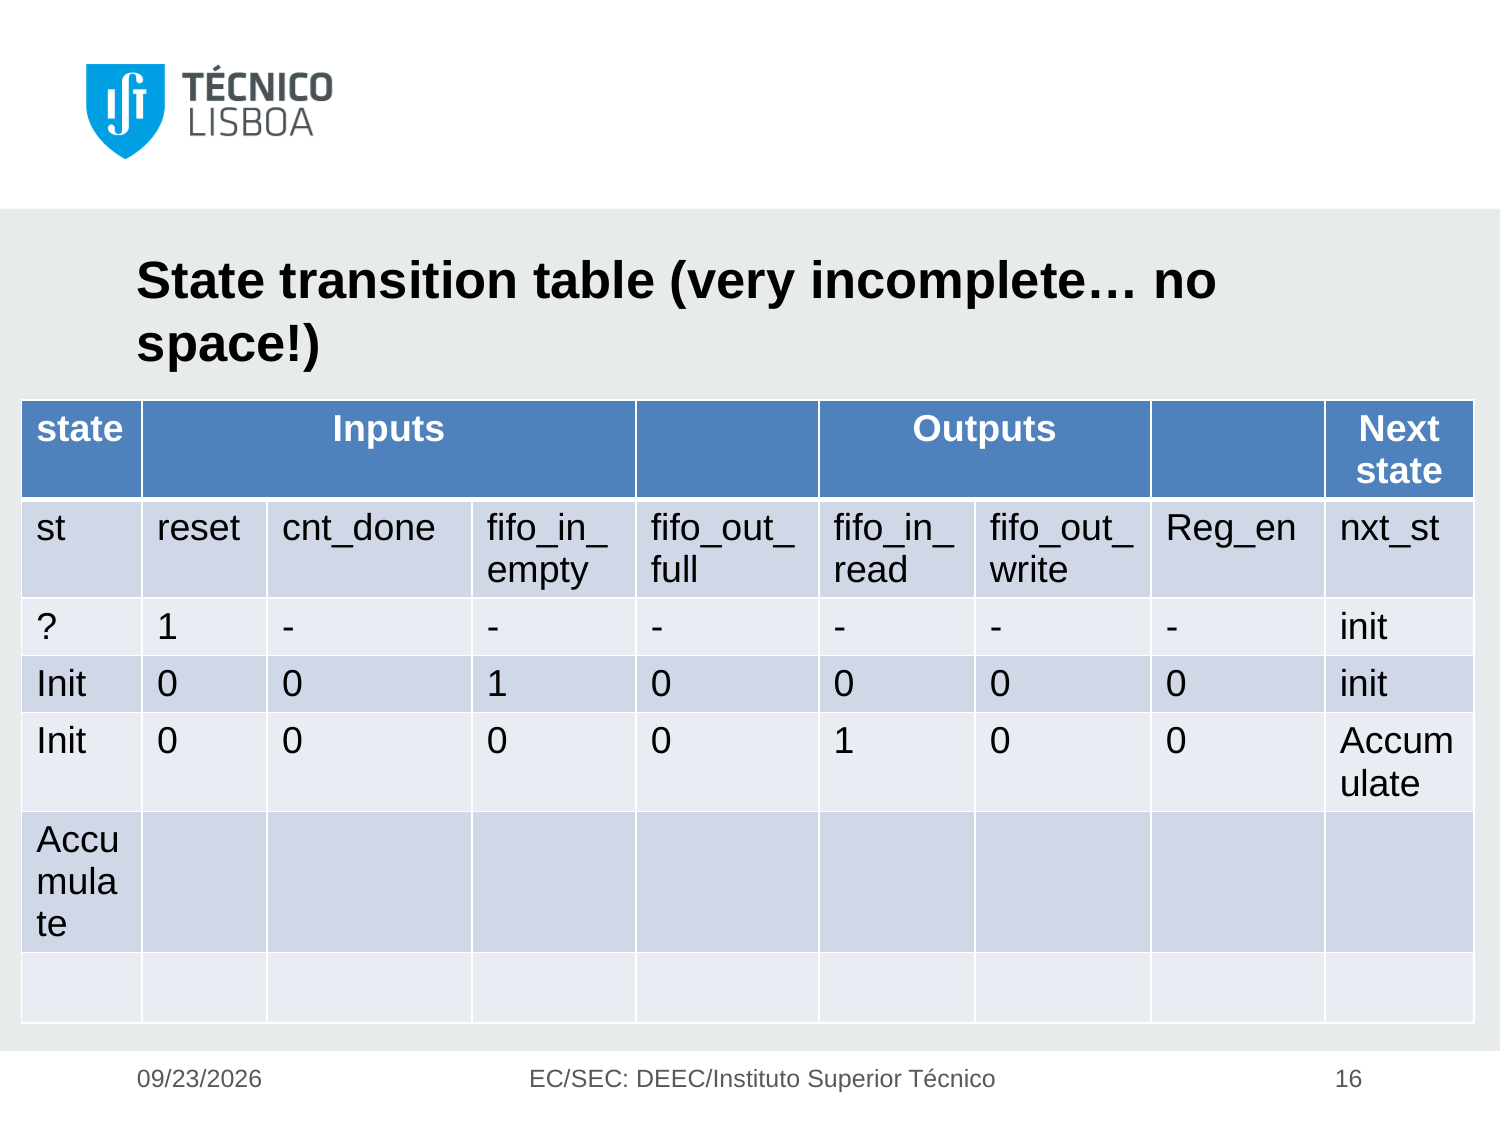

# State transition table (very incomplete… no space!)
| state | Inputs | | | | Outputs | | | Next state |
| --- | --- | --- | --- | --- | --- | --- | --- | --- |
| st | reset | cnt\_done | fifo\_in\_empty | fifo\_out\_full | fifo\_in\_read | fifo\_out\_write | Reg\_en | nxt\_st |
| ? | 1 | - | - | - | - | - | - | init |
| Init | 0 | 0 | 1 | 0 | 0 | 0 | 0 | init |
| Init | 0 | 0 | 0 | 0 | 1 | 0 | 0 | Accumulate |
| Accumulate | | | | | | | | |
| | | | | | | | | |
EC/SEC: DEEC/Instituto Superior Técnico